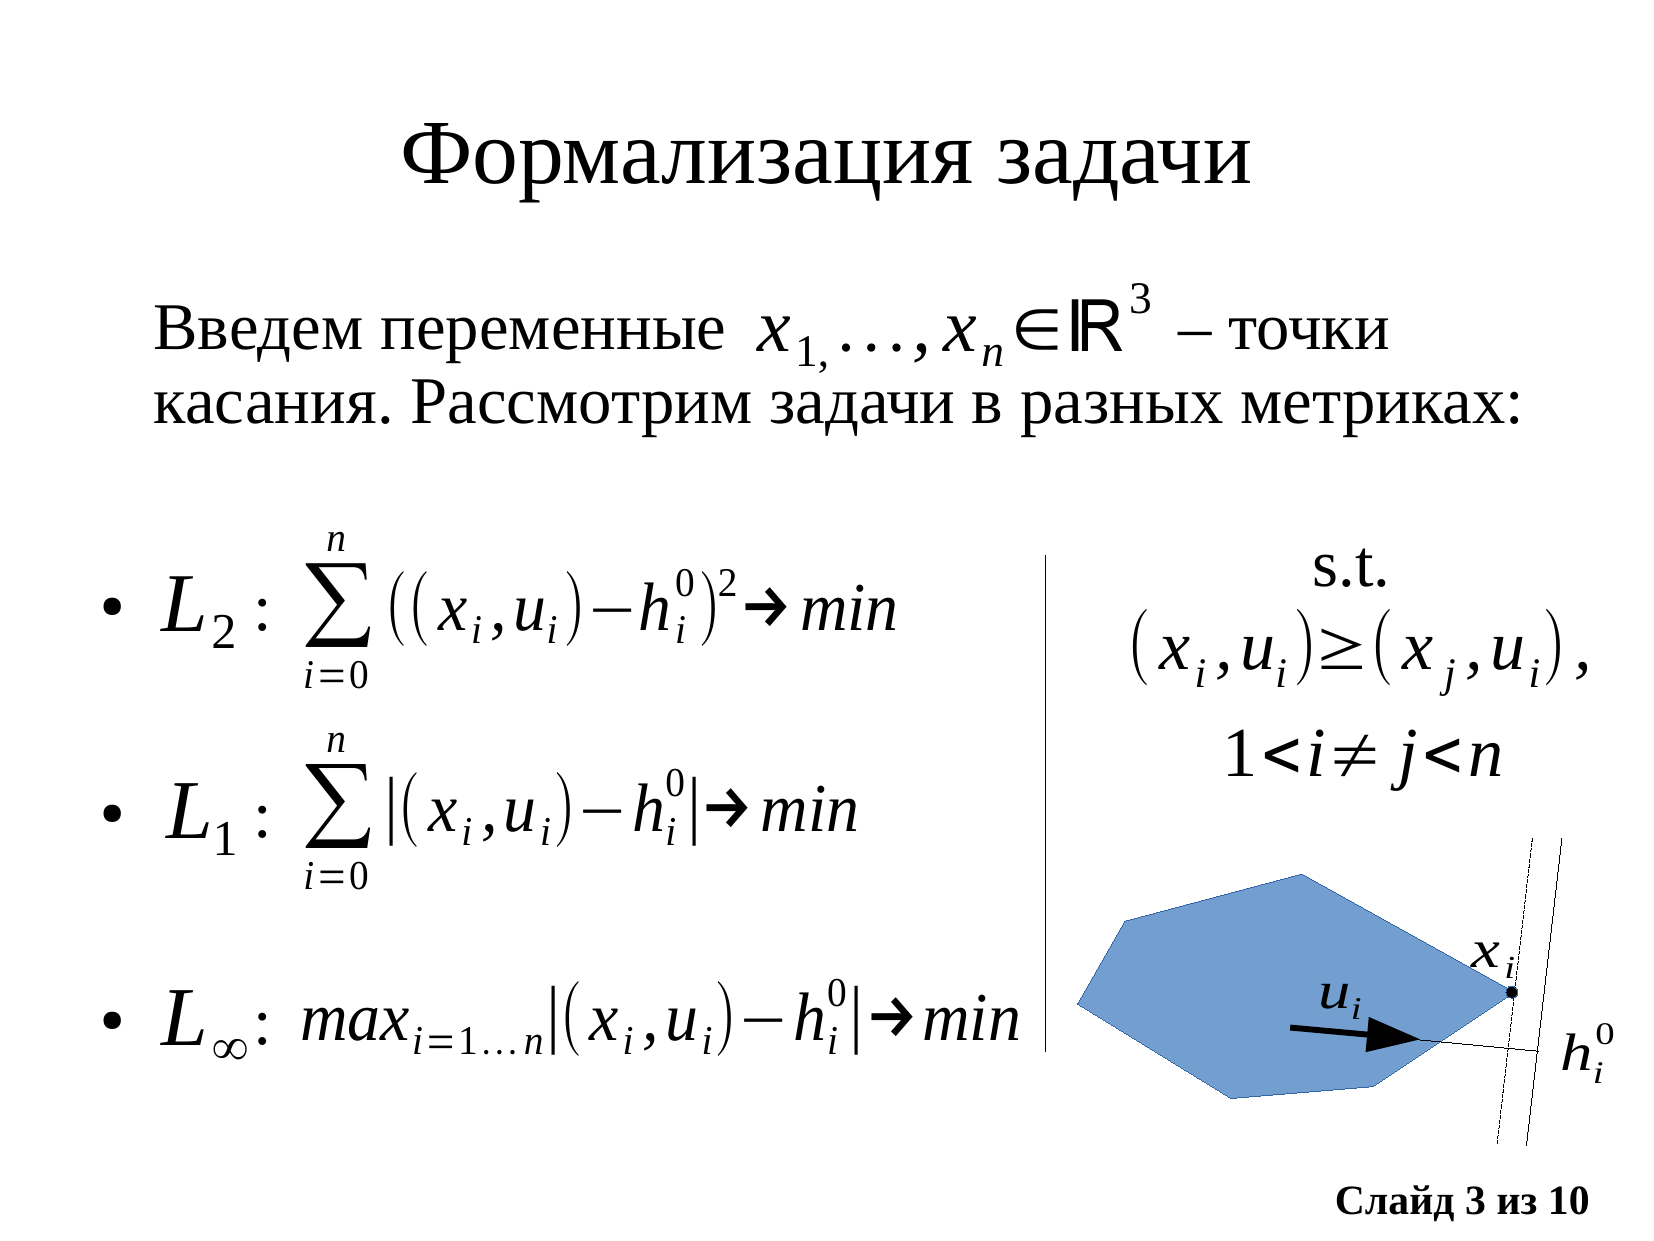

# Формализация задачи
Введем переменные – точки касания. Рассмотрим задачи в разных метриках:
 :
 :
 :
s.t.
3